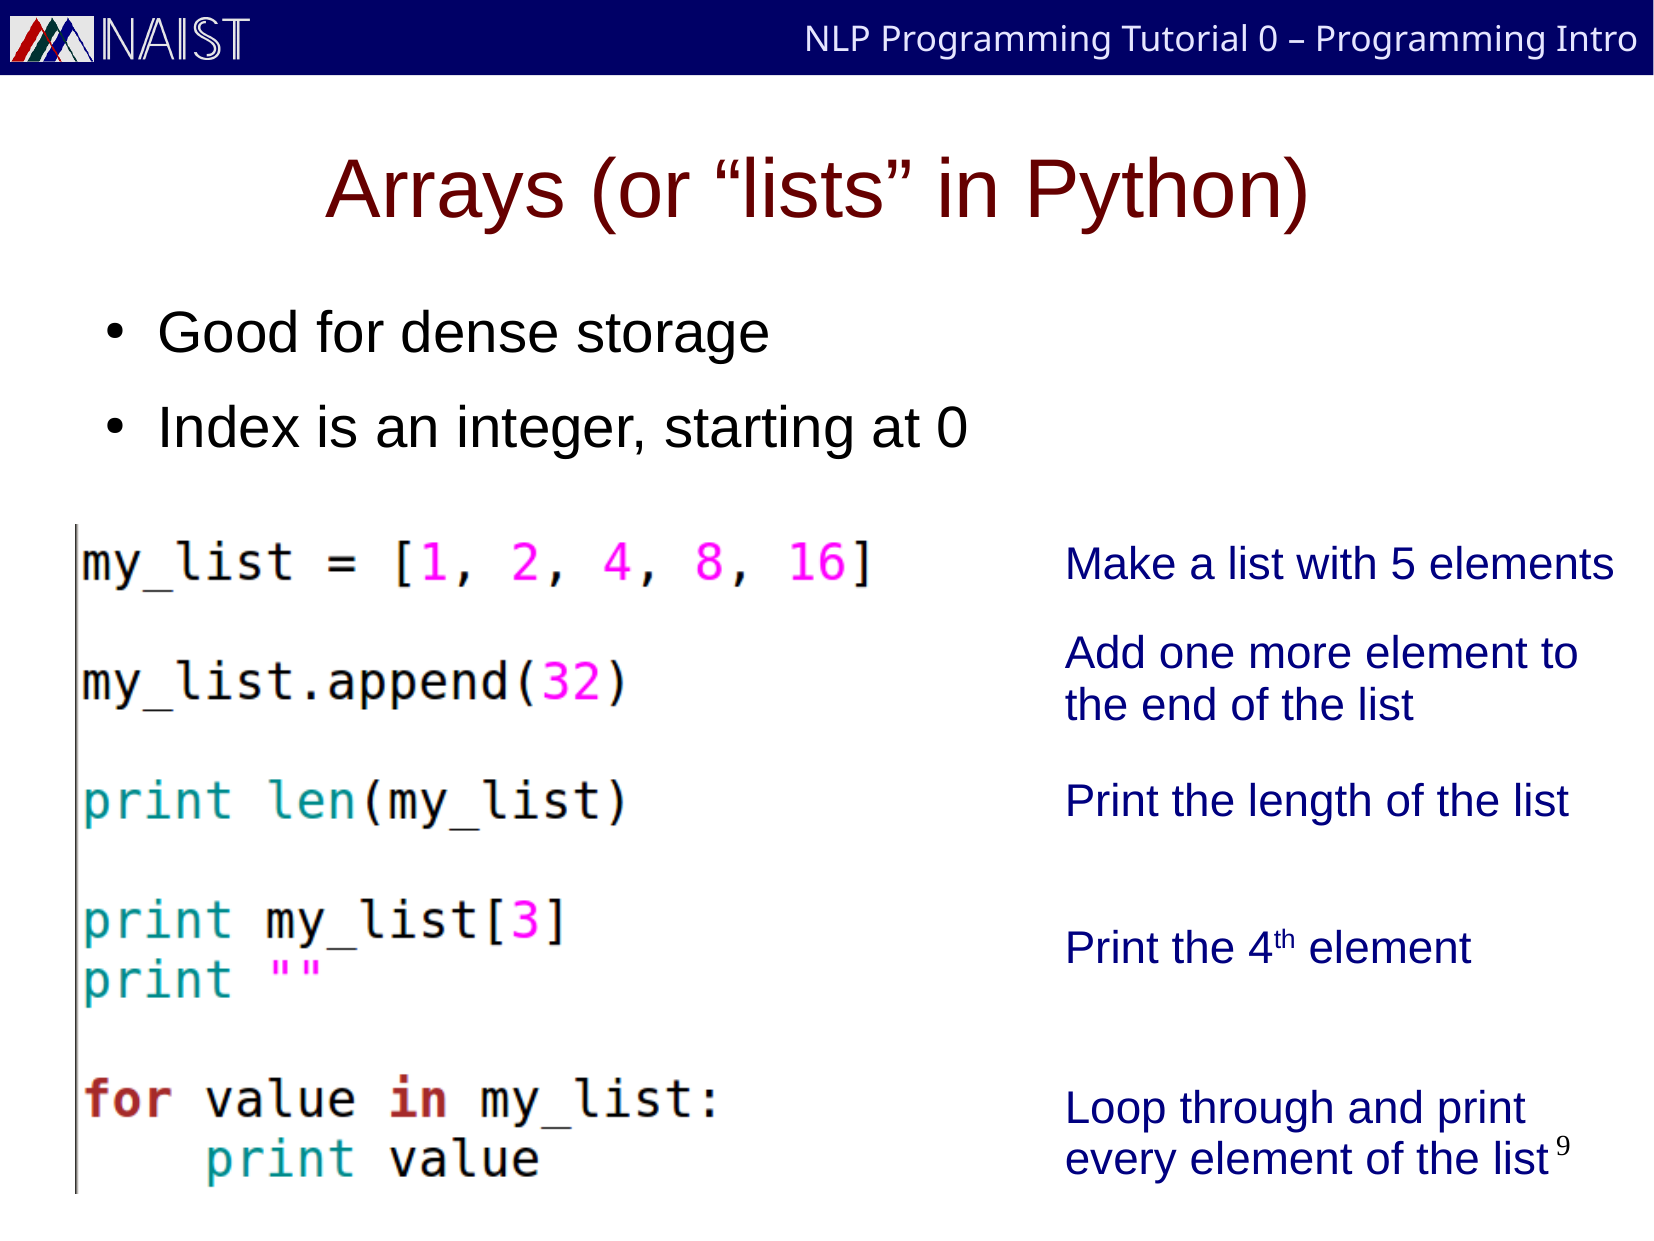

# Arrays (or “lists” in Python)
Good for dense storage
Index is an integer, starting at 0
Make a list with 5 elements
Add one more element to
the end of the list
Print the length of the list
Print the 4th element
Loop through and print
every element of the list
9